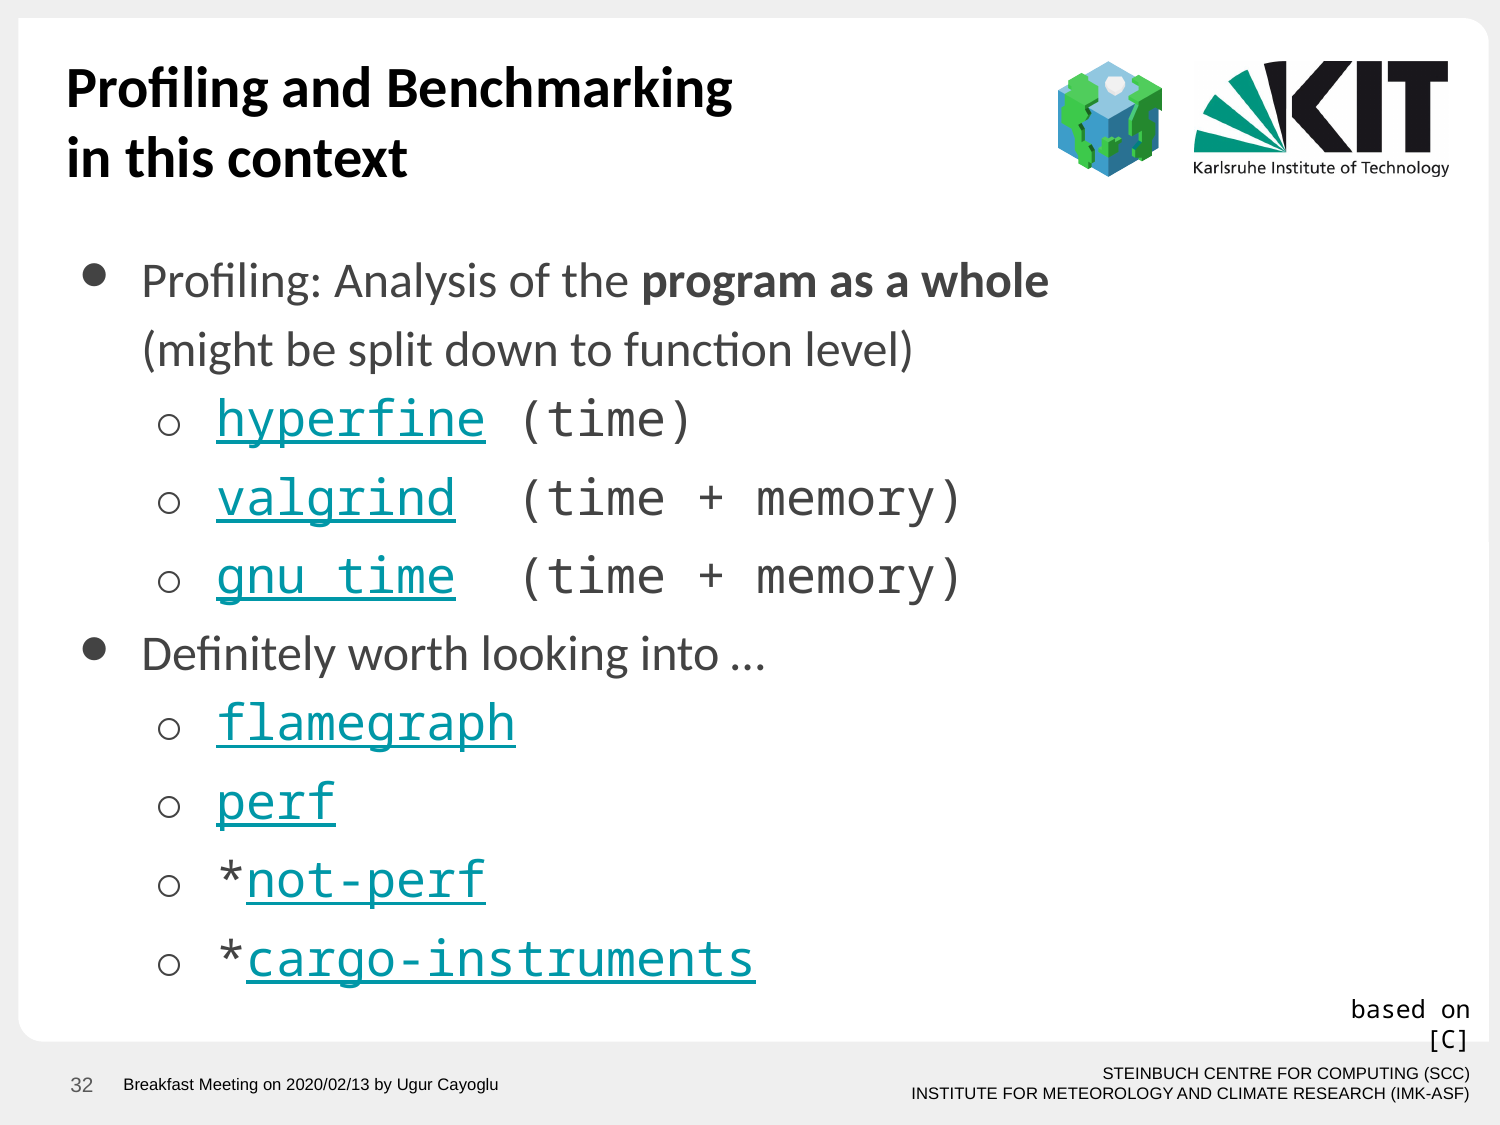

# Profiling and Benchmarking in this context
Profiling: Analysis of the program as a whole
(might be split down to function level)
hyperfine (time)
valgrind (time + memory)
gnu time (time + memory)
Definitely worth looking into …
flamegraph
perf
*not-perf
*cargo-instruments
based on [C]
STEINBUCH CENTRE FOR COMPUTING (SCC)
INSTITUTE FOR METEOROLOGY AND CLIMATE RESEARCH (IMK-ASF)
Breakfast Meeting on 2020/02/13 by Ugur Cayoglu